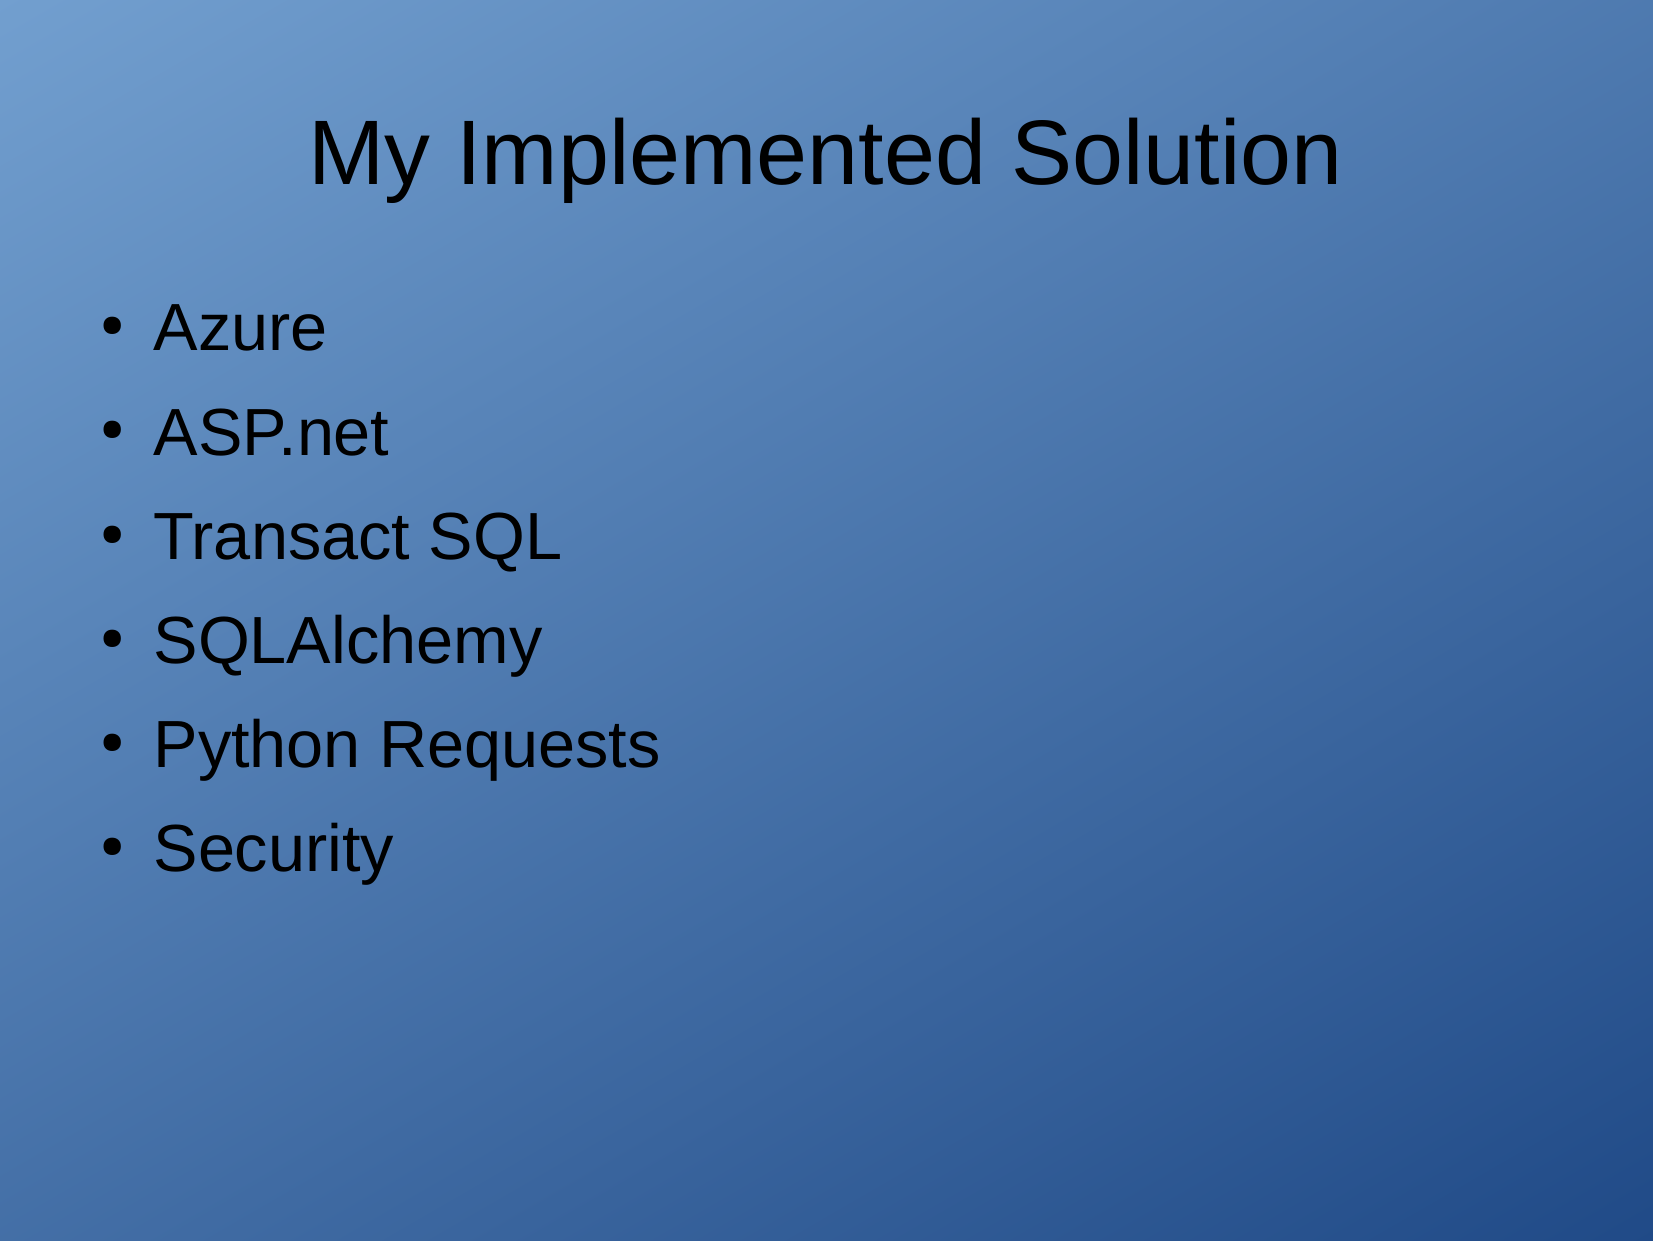

# My Implemented Solution
Azure
ASP.net
Transact SQL
SQLAlchemy
Python Requests
Security